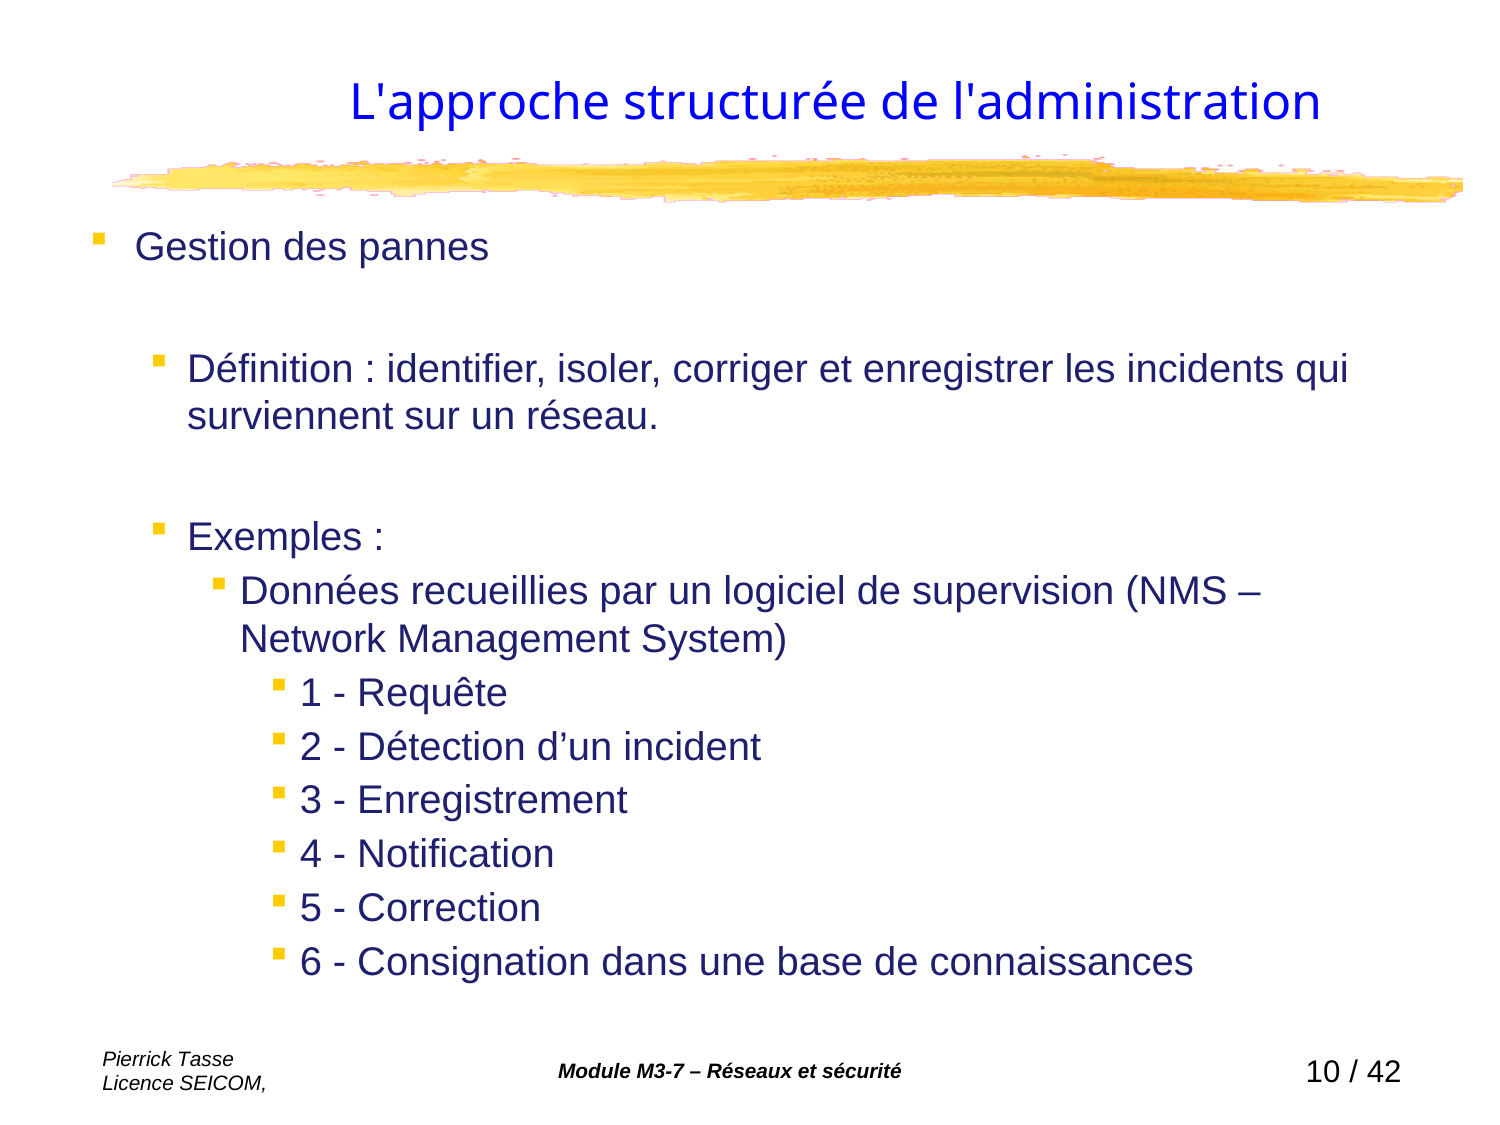

# L'approche structurée de l'administration
Gestion des pannes
Définition : identifier, isoler, corriger et enregistrer les incidents qui surviennent sur un réseau.
Exemples :
Données recueillies par un logiciel de supervision (NMS – Network Management System)
1 - Requête
2 - Détection d’un incident
3 - Enregistrement
4 - Notification
5 - Correction
6 - Consignation dans une base de connaissances
10